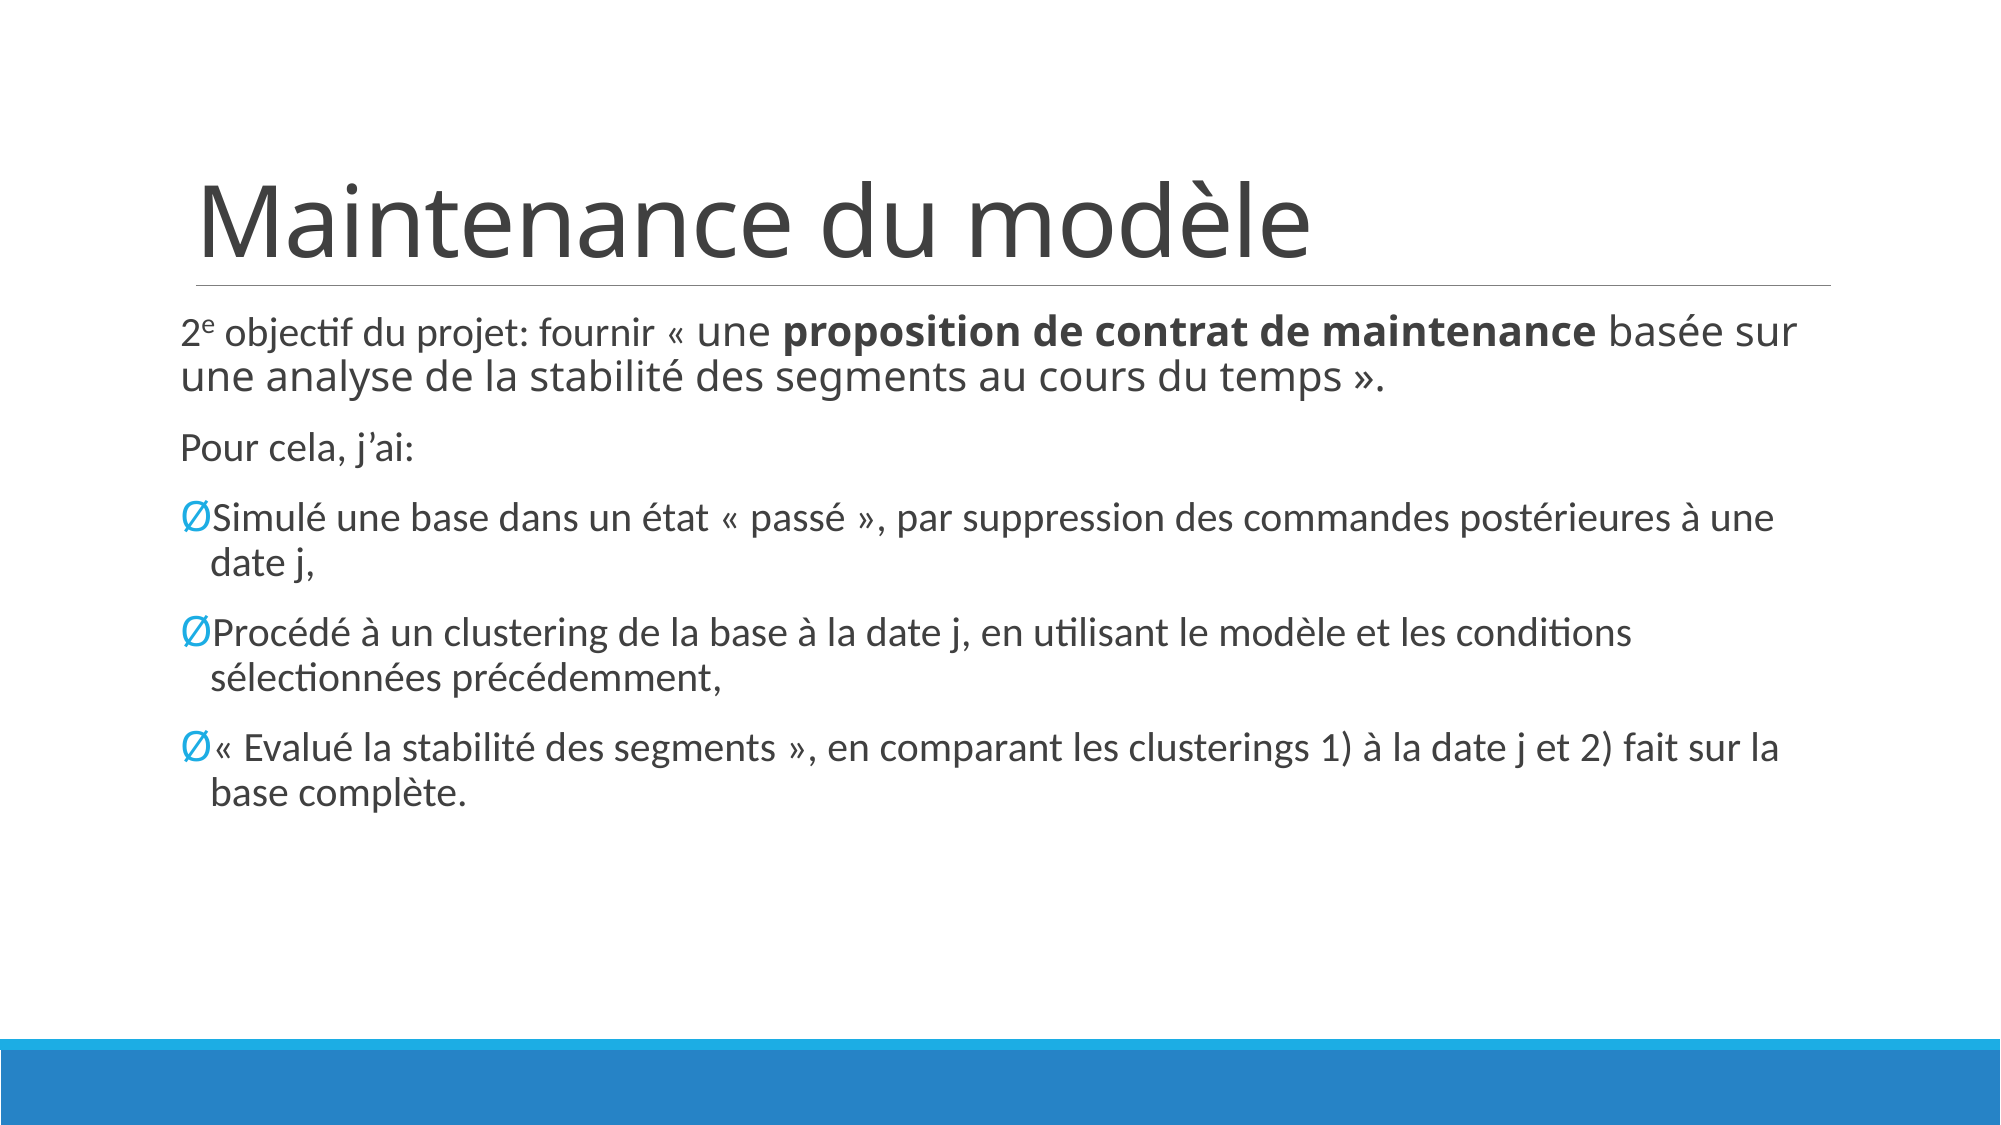

# Maintenance du modèle
2e objectif du projet: fournir « une proposition de contrat de maintenance basée sur une analyse de la stabilité des segments au cours du temps ».
Pour cela, j’ai:
Simulé une base dans un état « passé », par suppression des commandes postérieures à une date j,
Procédé à un clustering de la base à la date j, en utilisant le modèle et les conditions sélectionnées précédemment,
« Evalué la stabilité des segments », en comparant les clusterings 1) à la date j et 2) fait sur la base complète.